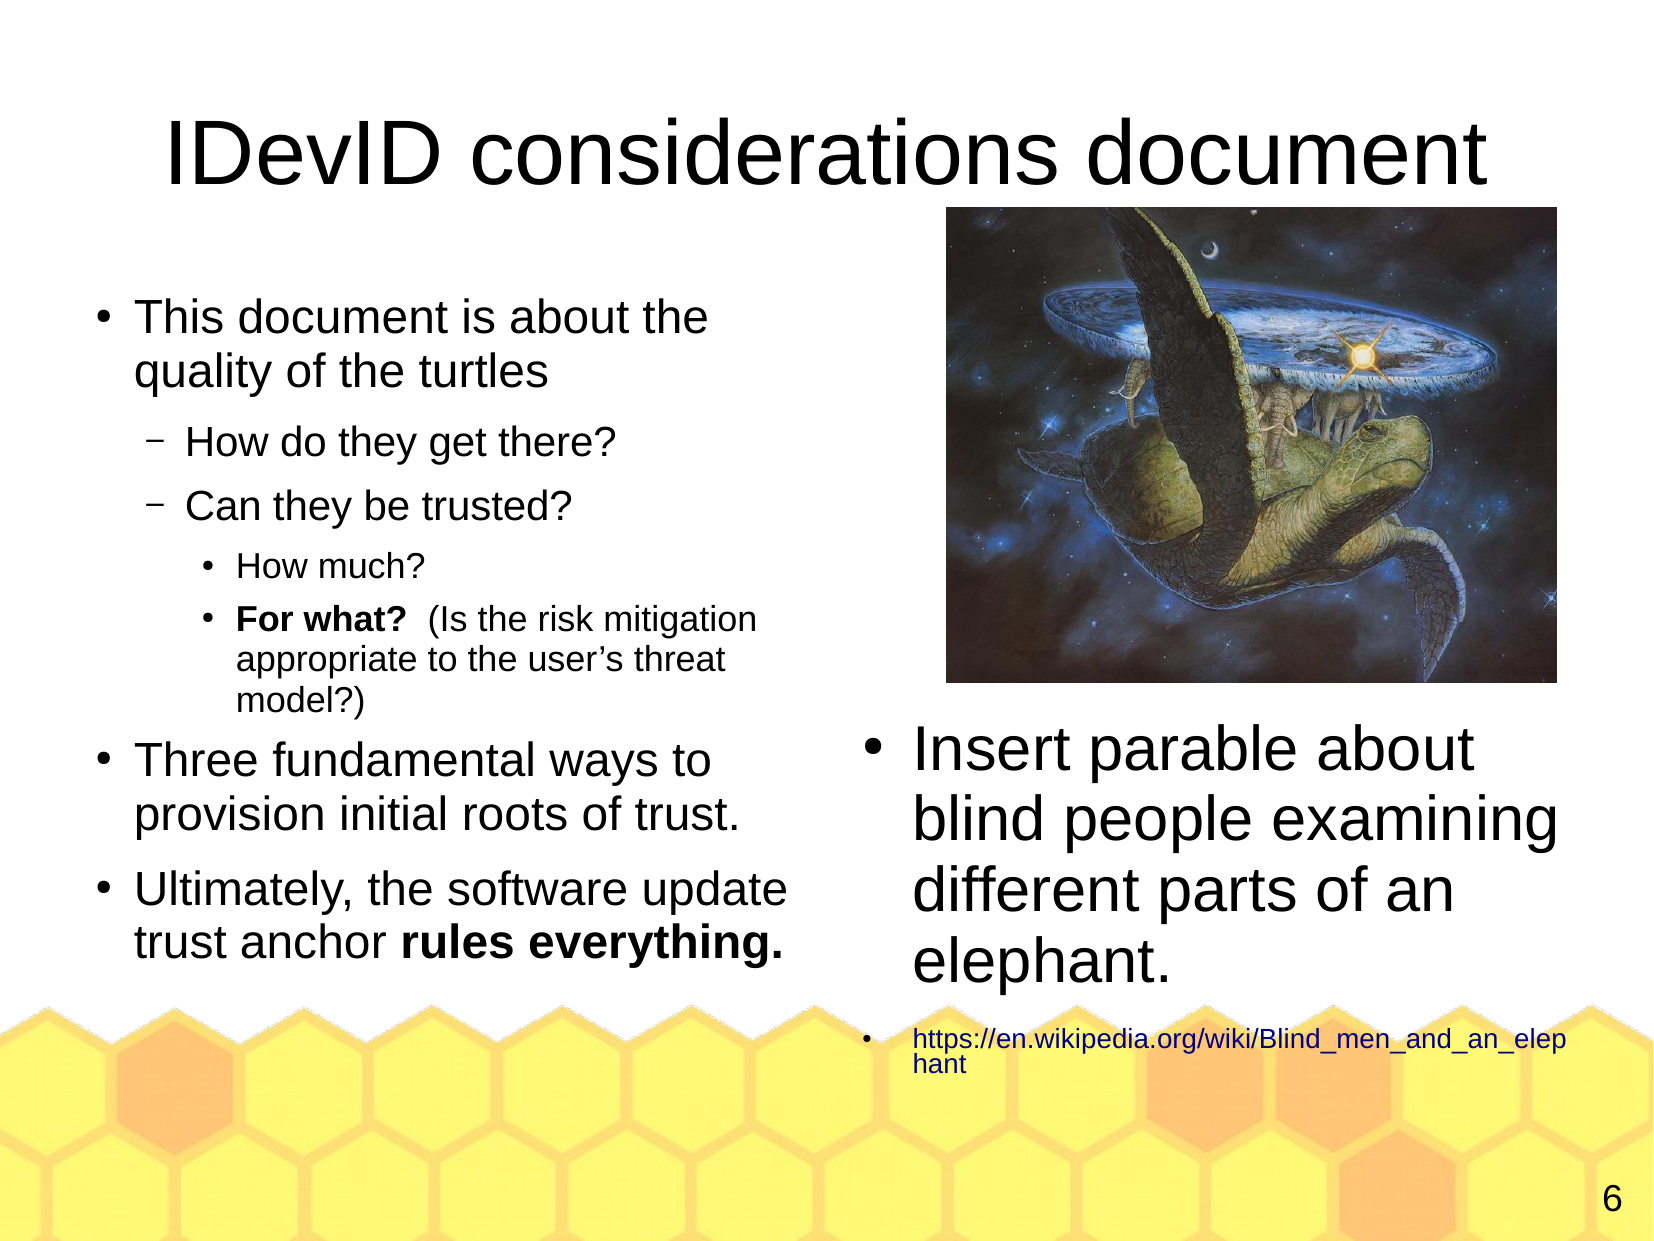

# IDevID considerations document
This document is about the quality of the turtles
How do they get there?
Can they be trusted?
How much?
For what? (Is the risk mitigation appropriate to the user’s threat model?)
Three fundamental ways to provision initial roots of trust.
Ultimately, the software update trust anchor rules everything.
Insert parable about blind people examining different parts of an elephant.
https://en.wikipedia.org/wiki/Blind_men_and_an_elephant